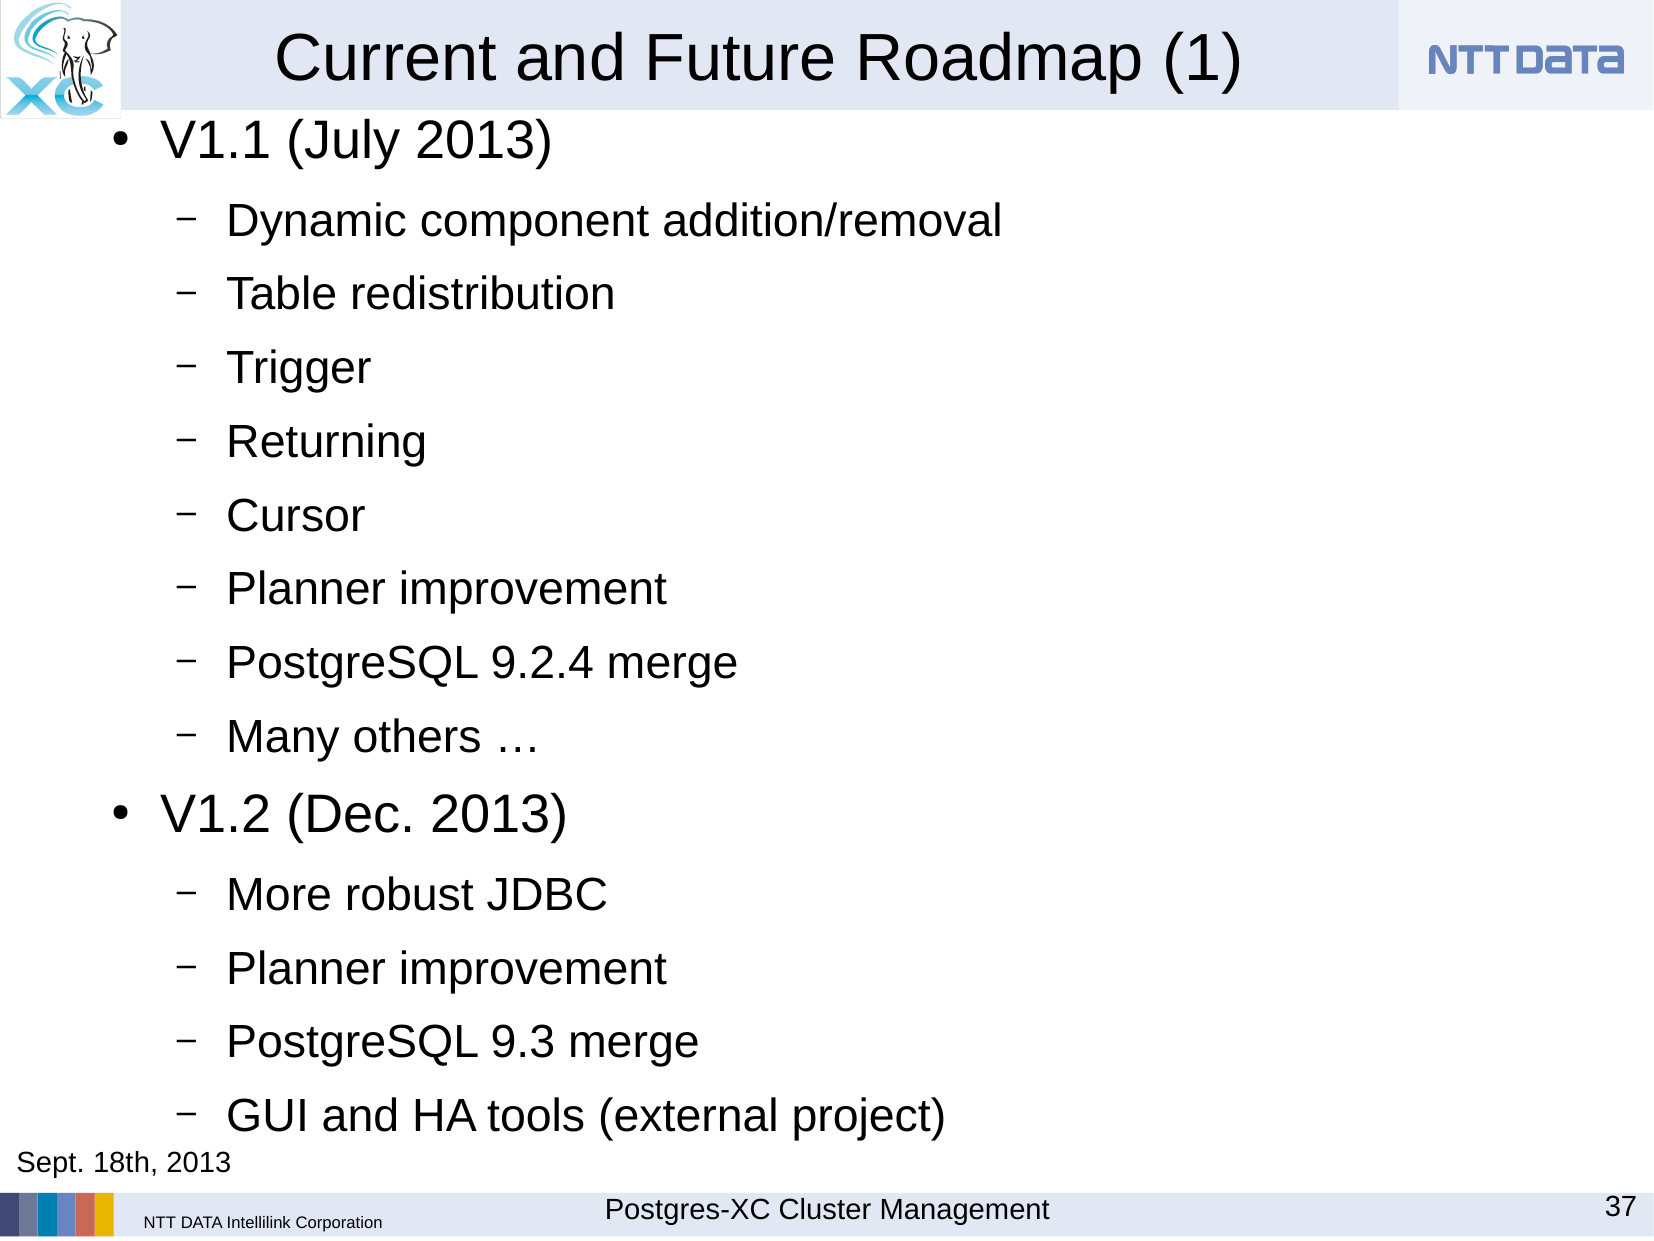

# Current and Future Roadmap (1)
V1.1 (July 2013)
Dynamic component addition/removal
Table redistribution
Trigger
Returning
Cursor
Planner improvement
PostgreSQL 9.2.4 merge
Many others …
V1.2 (Dec. 2013)
More robust JDBC
Planner improvement
PostgreSQL 9.3 merge
GUI and HA tools (external project)
Sept. 18th, 2013
37
Postgres-XC Cluster Management